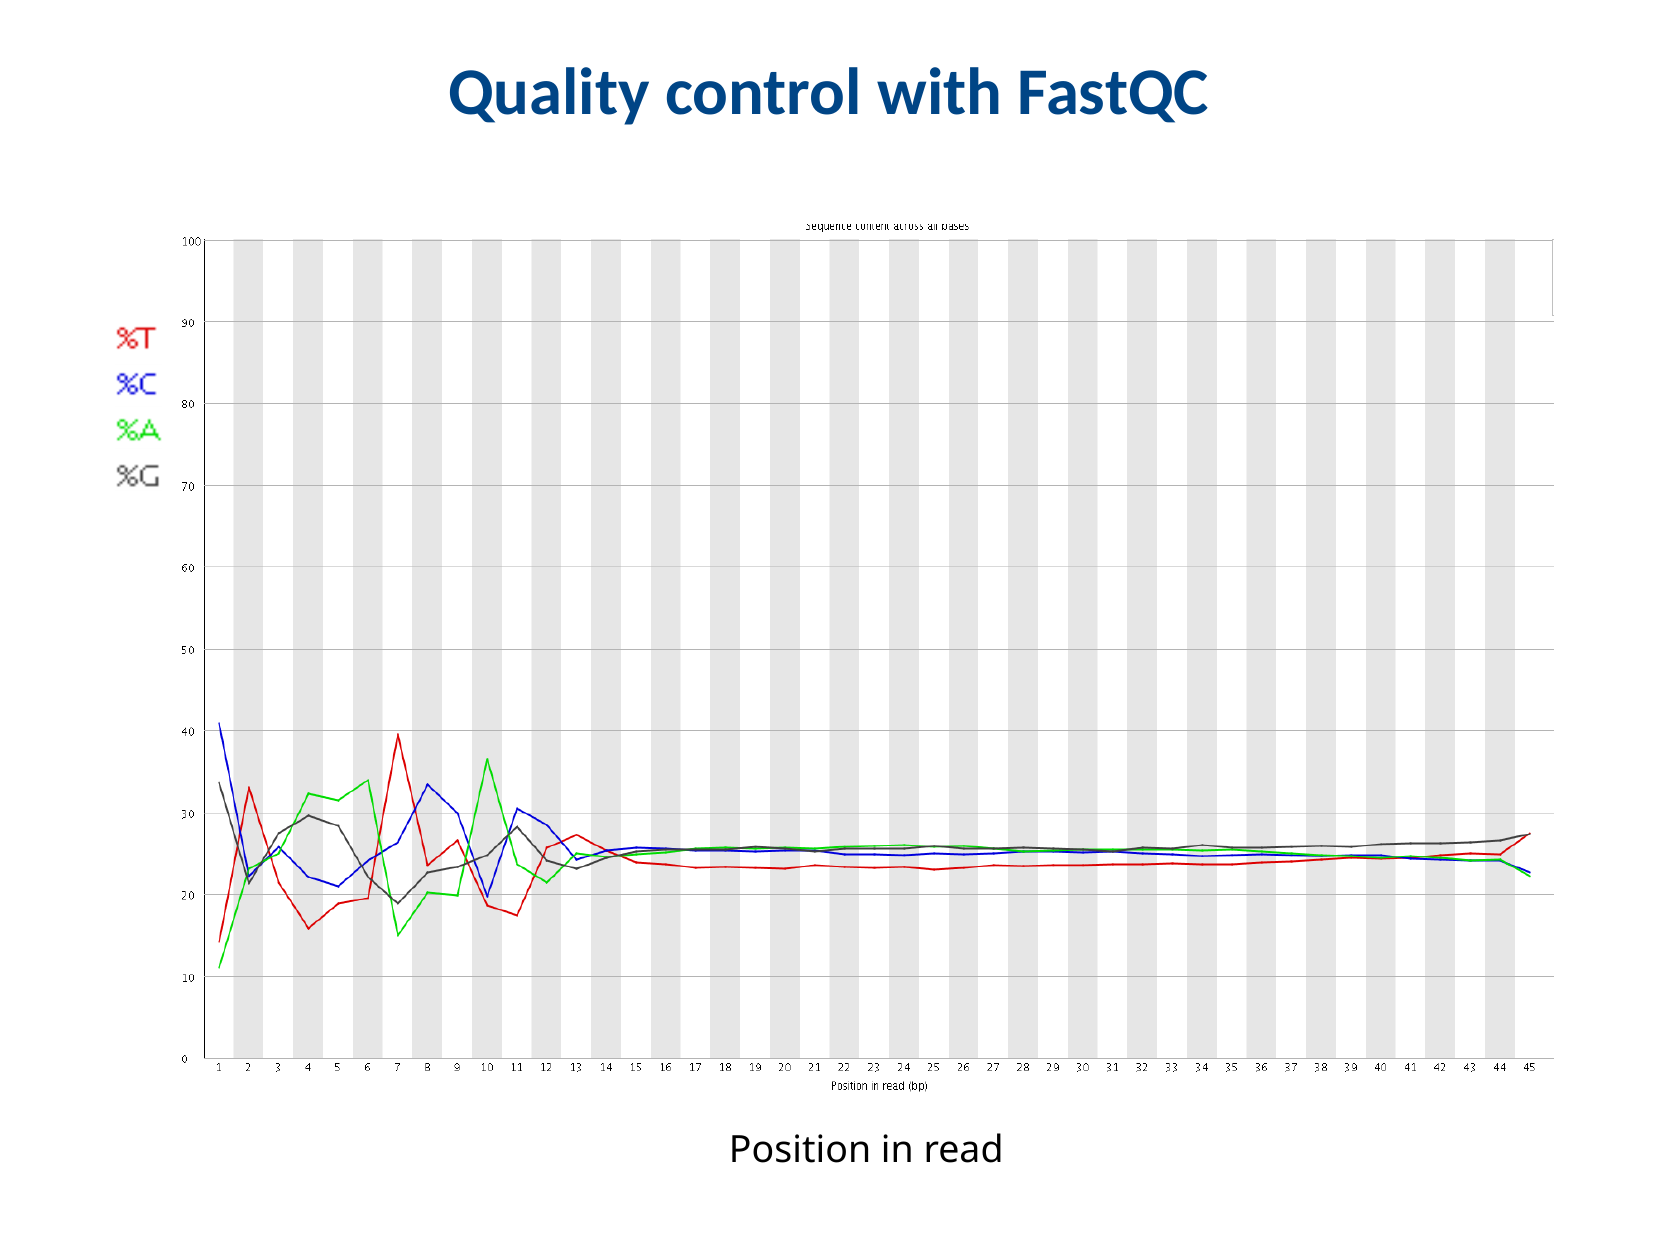

# Quality control with FastQC
Position in read